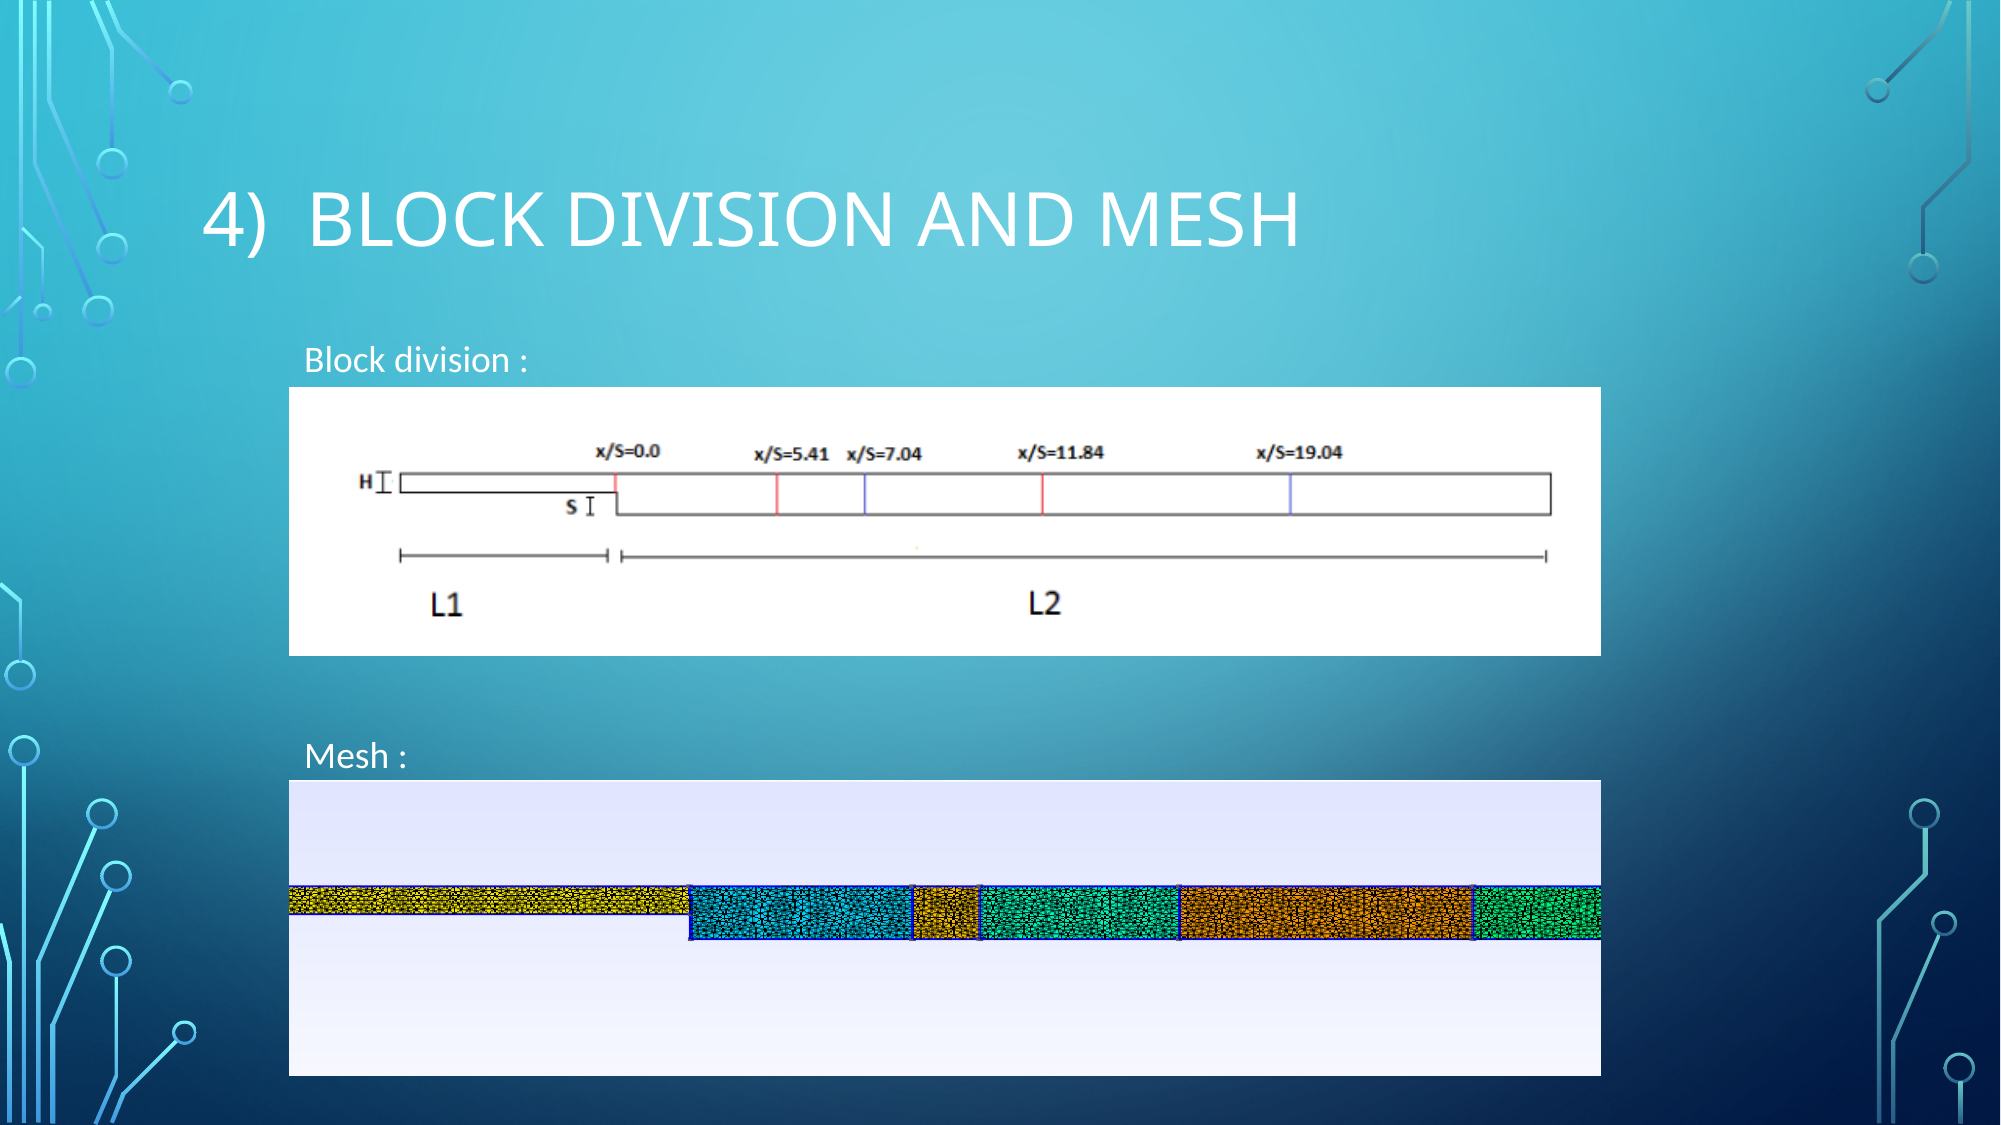

# 4) Block Division and mesh
Block division :
Mesh :